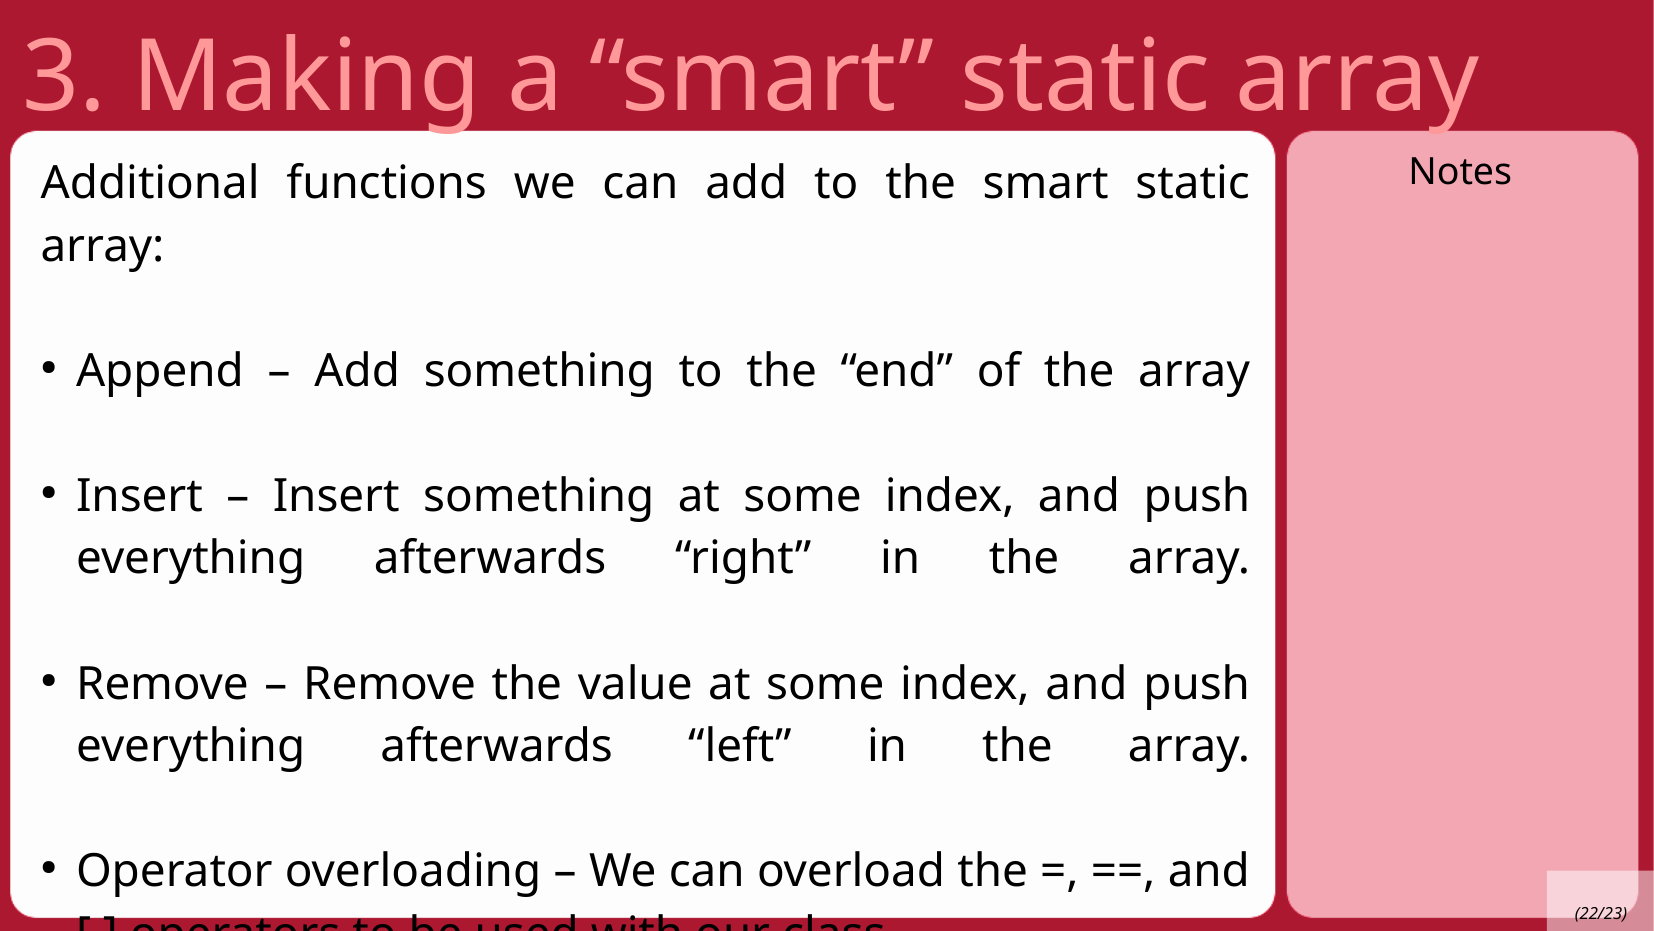

# 3. Making a “smart” static array
Notes
Additional functions we can add to the smart static array:
Append – Add something to the “end” of the array
Insert – Insert something at some index, and push everything afterwards “right” in the array.
Remove – Remove the value at some index, and push everything afterwards “left” in the array.
Operator overloading – We can overload the =, ==, and [ ] operators to be used with our class.
We will do this in a programming assignment.